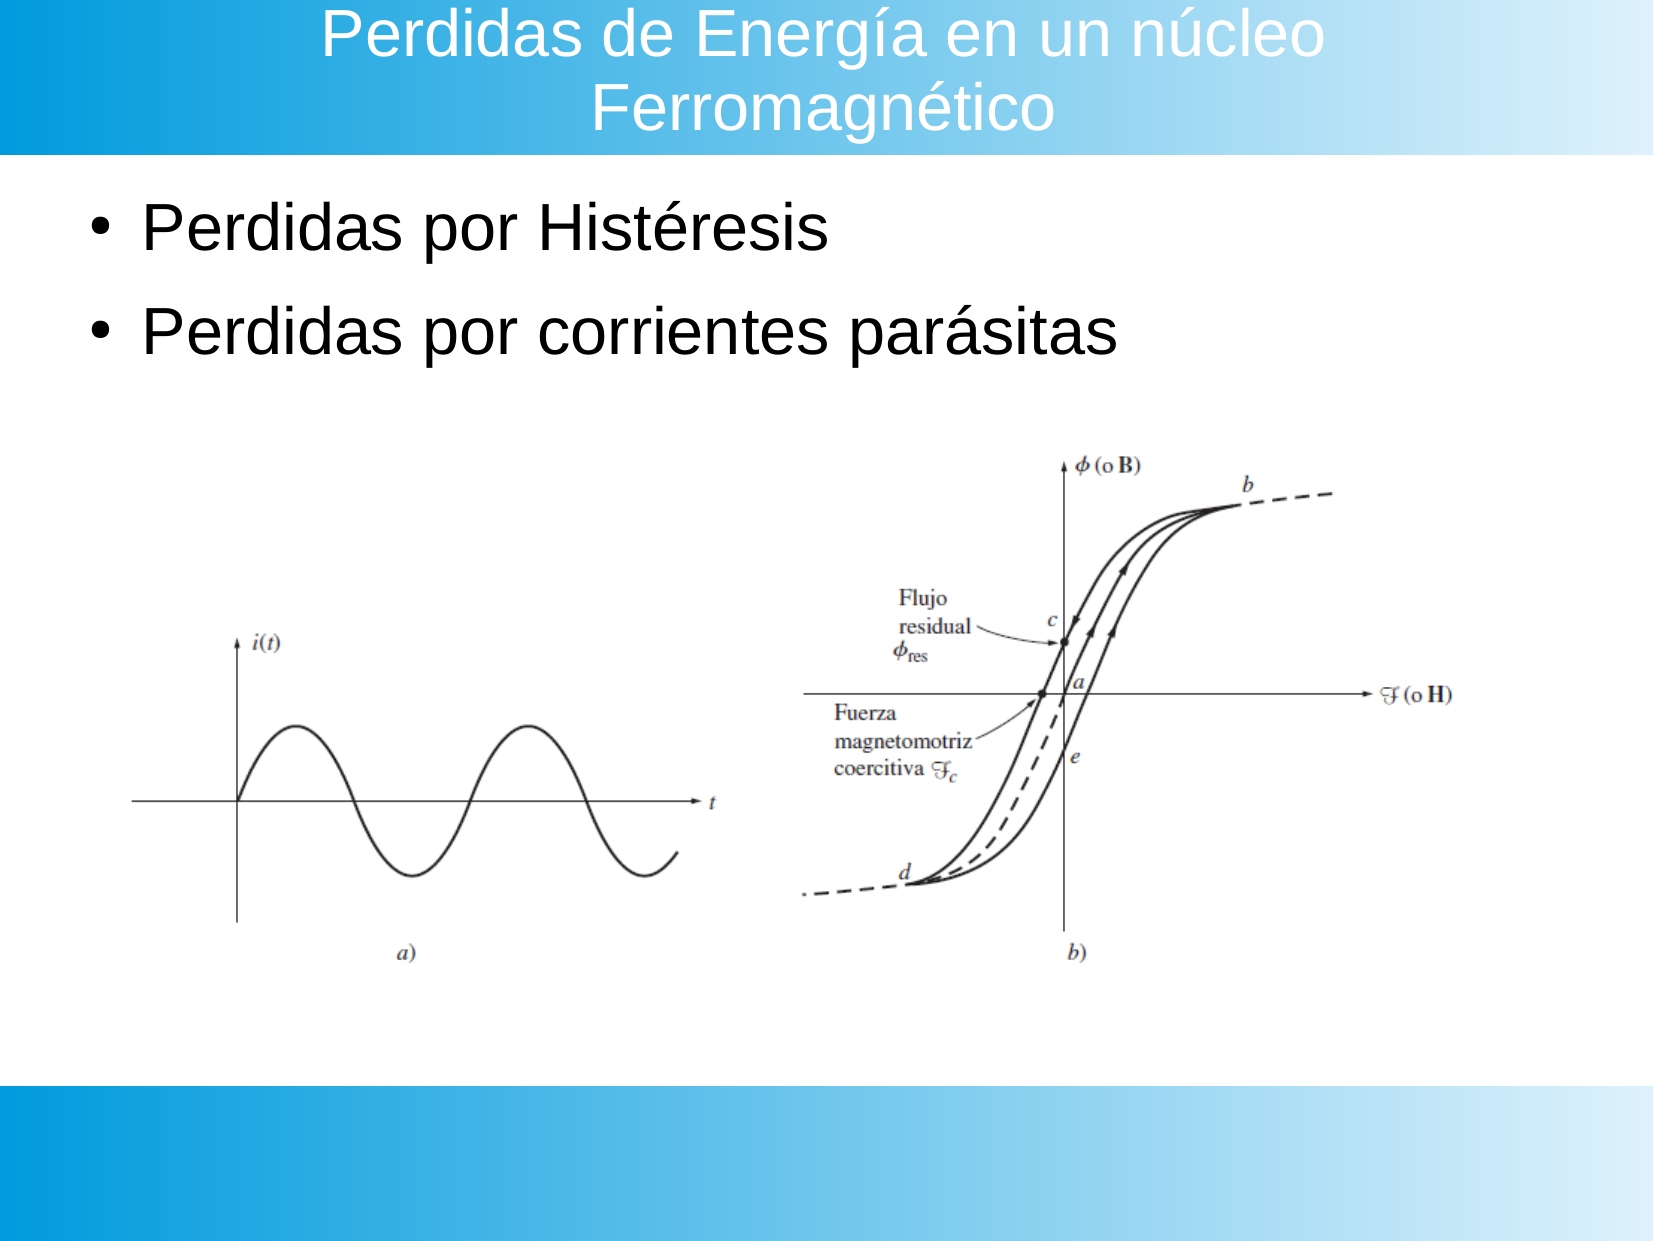

# Perdidas de Energía en un núcleo Ferromagnético
Perdidas por Histéresis
Perdidas por corrientes parásitas